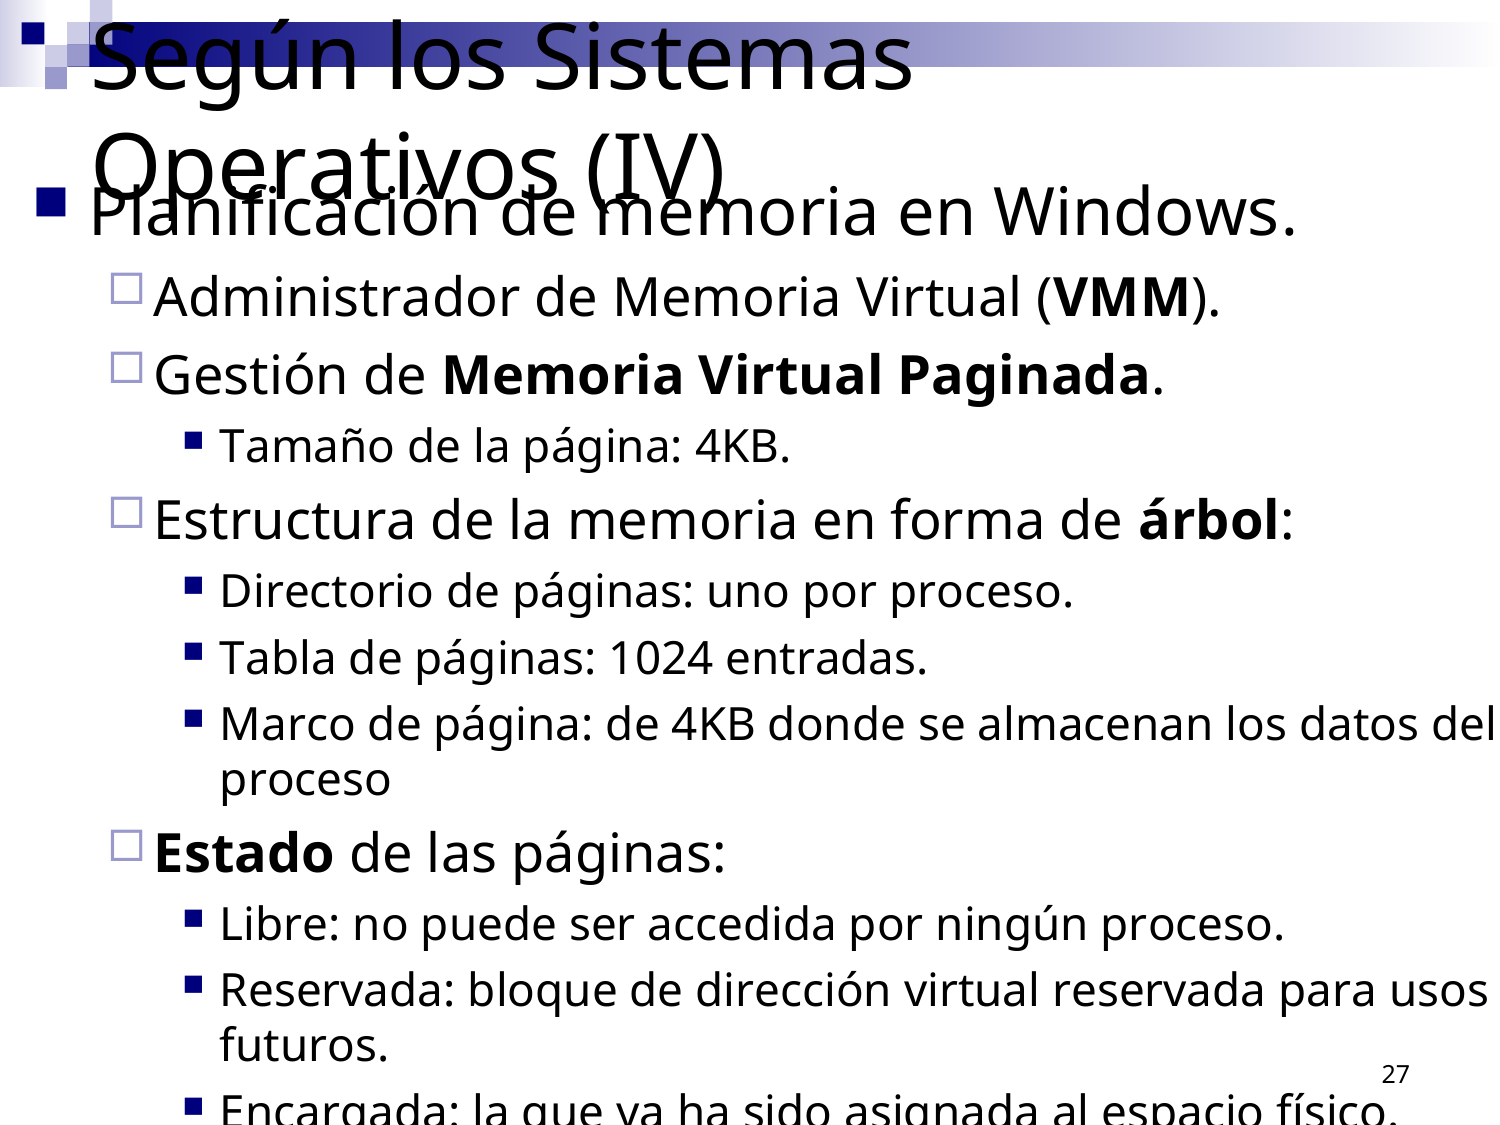

Según los Sistemas Operativos (IV)
Planificación de memoria en Windows.
Administrador de Memoria Virtual (VMM).
Gestión de Memoria Virtual Paginada.
Tamaño de la página: 4KB.
Estructura de la memoria en forma de árbol:
Directorio de páginas: uno por proceso.
Tabla de páginas: 1024 entradas.
Marco de página: de 4KB donde se almacenan los datos del proceso
Estado de las páginas:
Libre: no puede ser accedida por ningún proceso.
Reservada: bloque de dirección virtual reservada para usos futuros.
Encargada: la que ya ha sido asignada al espacio físico.